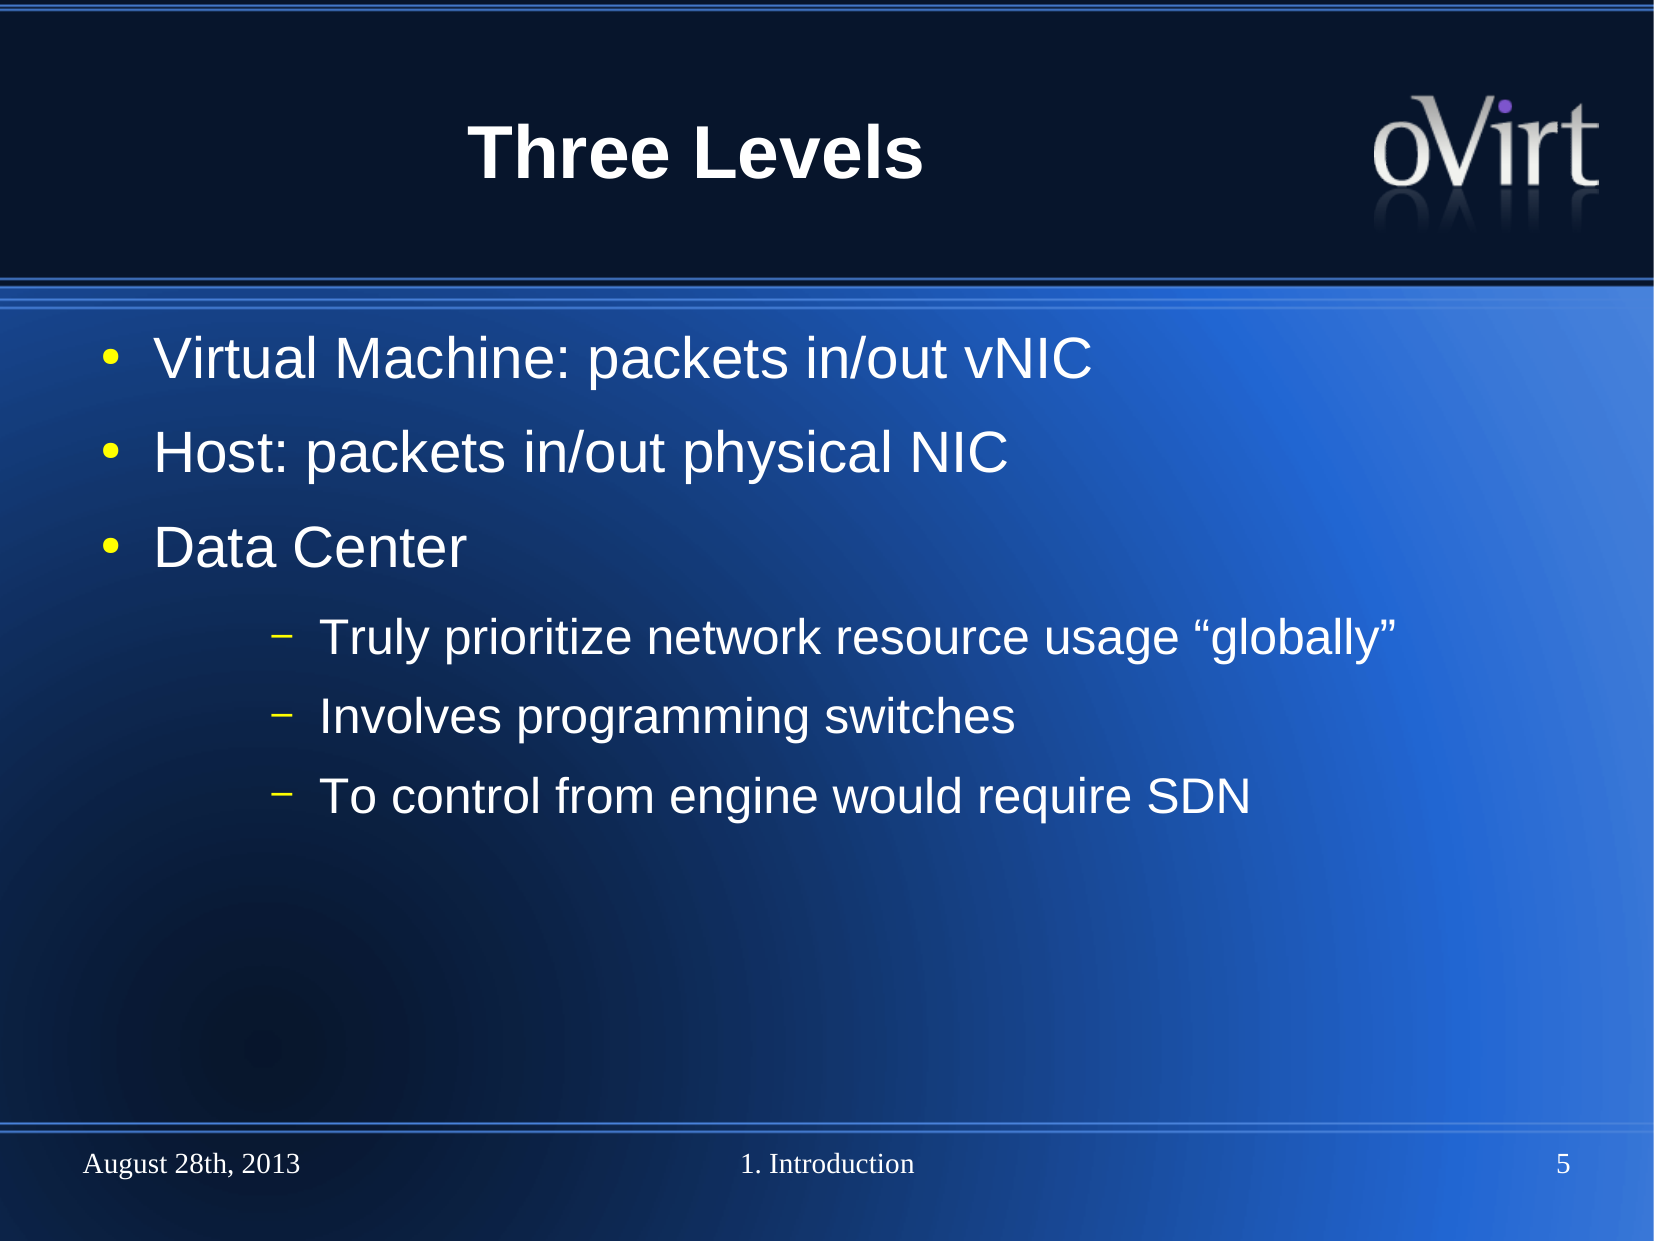

# Three Levels
Virtual Machine: packets in/out vNIC
Host: packets in/out physical NIC
Data Center
Truly prioritize network resource usage “globally”
Involves programming switches
To control from engine would require SDN
August 28th, 2013
1. Introduction
5